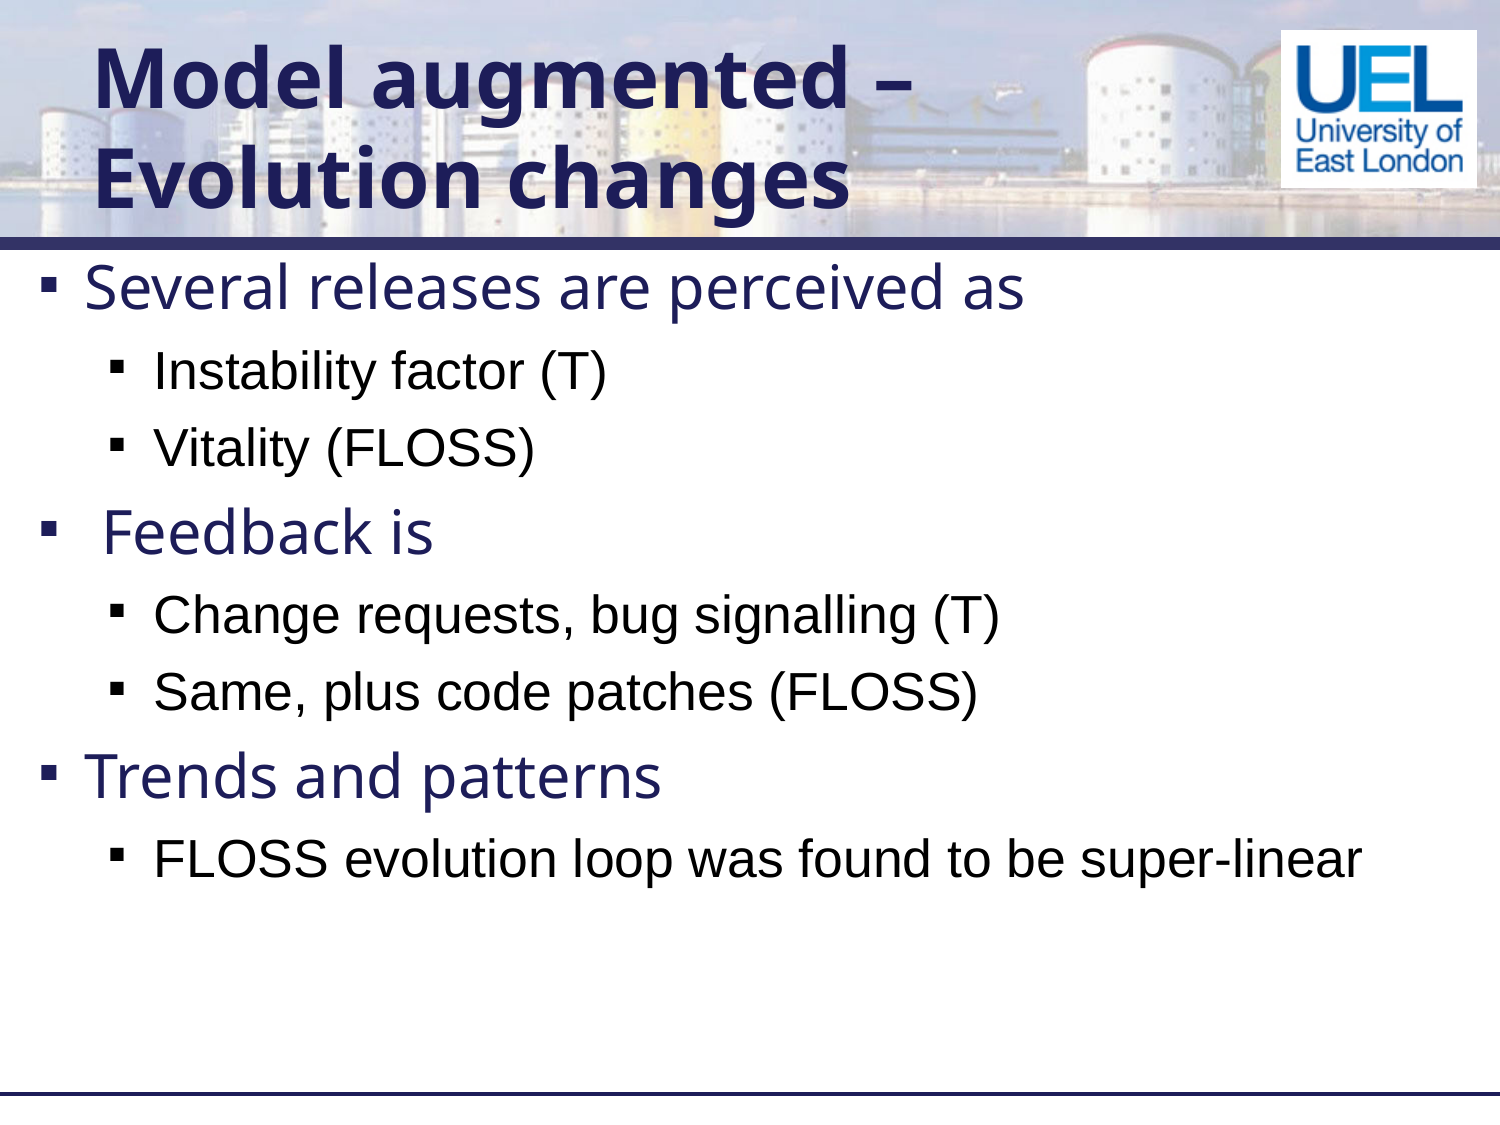

# Model augmented – Evolution changes
Several releases are perceived as
Instability factor (T)
Vitality (FLOSS)
 Feedback is
Change requests, bug signalling (T)
Same, plus code patches (FLOSS)
Trends and patterns
FLOSS evolution loop was found to be super-linear